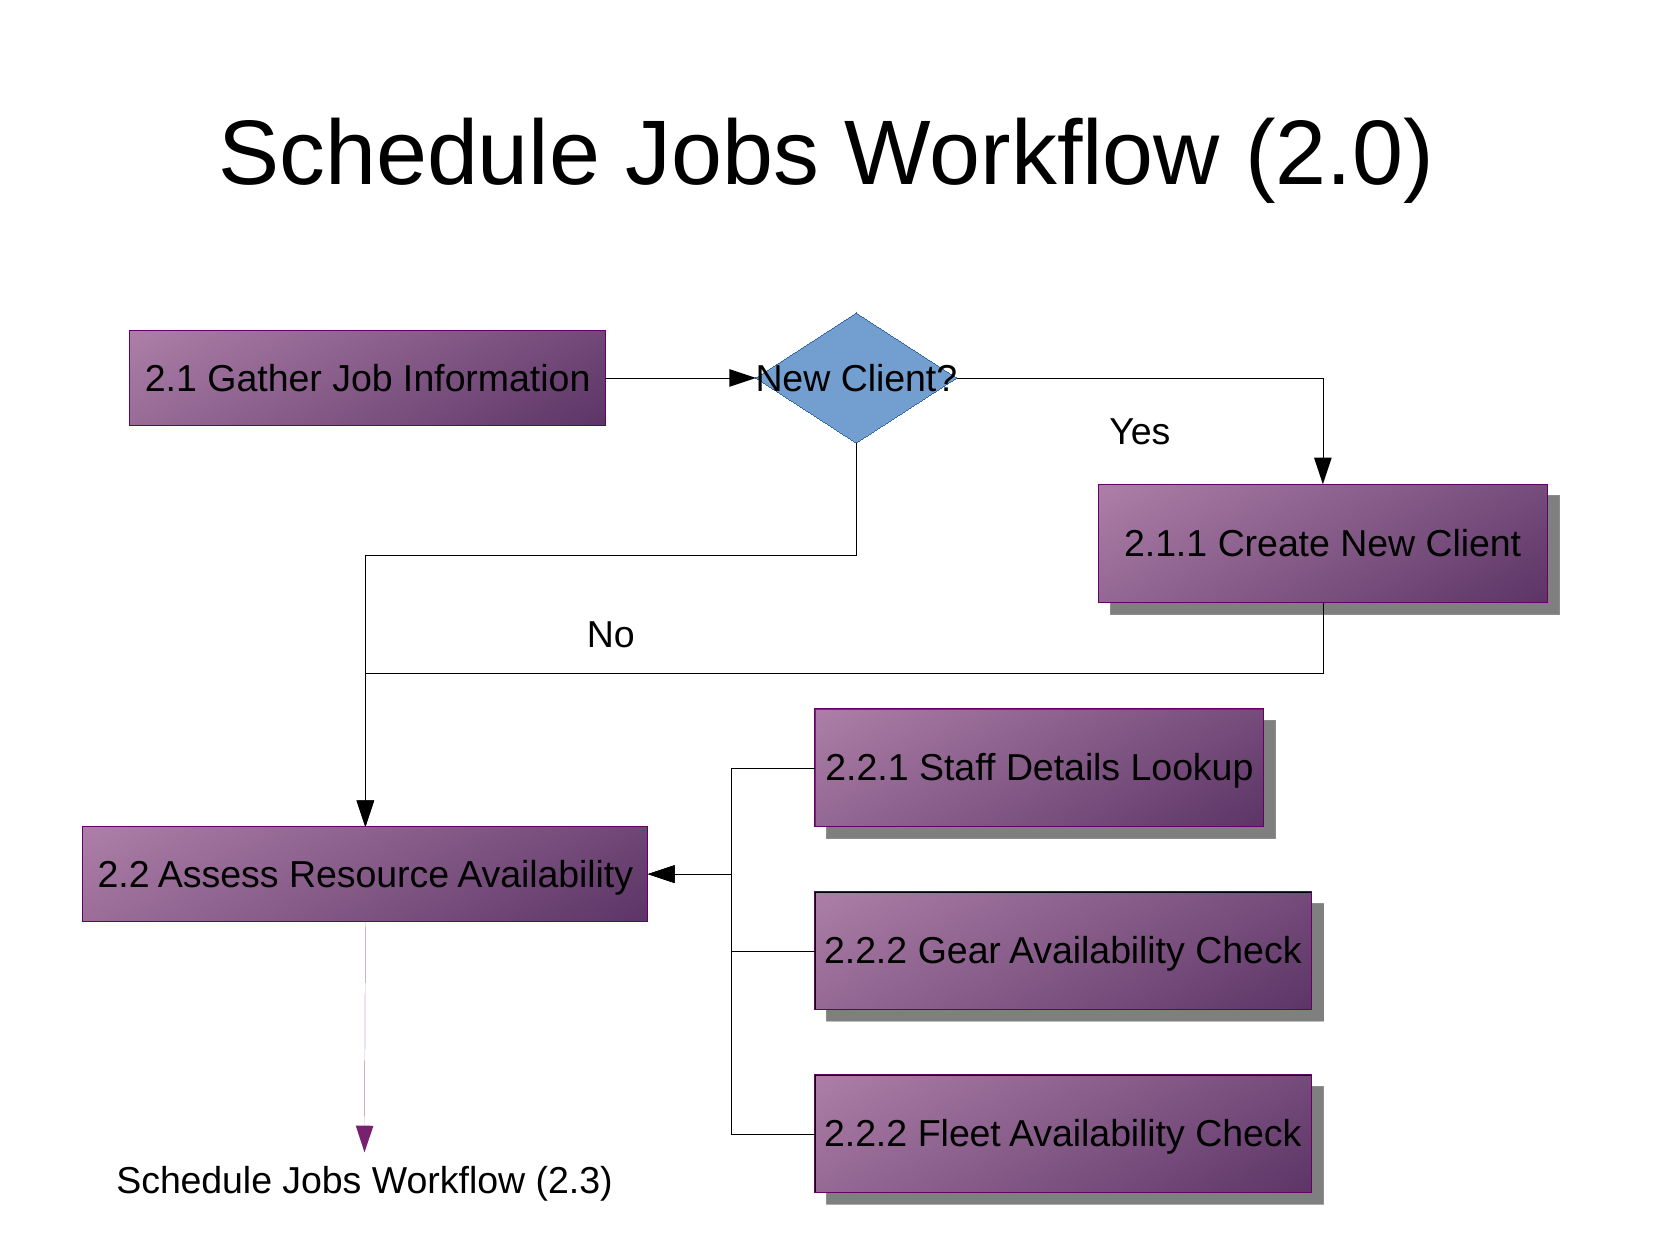

# Schedule Jobs Workflow (2.0)
New Client?
2.1 Gather Job Information
2.1.1 Create New Client
2.2.1 Staff Details Lookup
2.2 Assess Resource Availability
2.2.2 Gear Availability Check
2.2.2 Fleet Availability Check
Schedule Jobs Workflow (2.3)